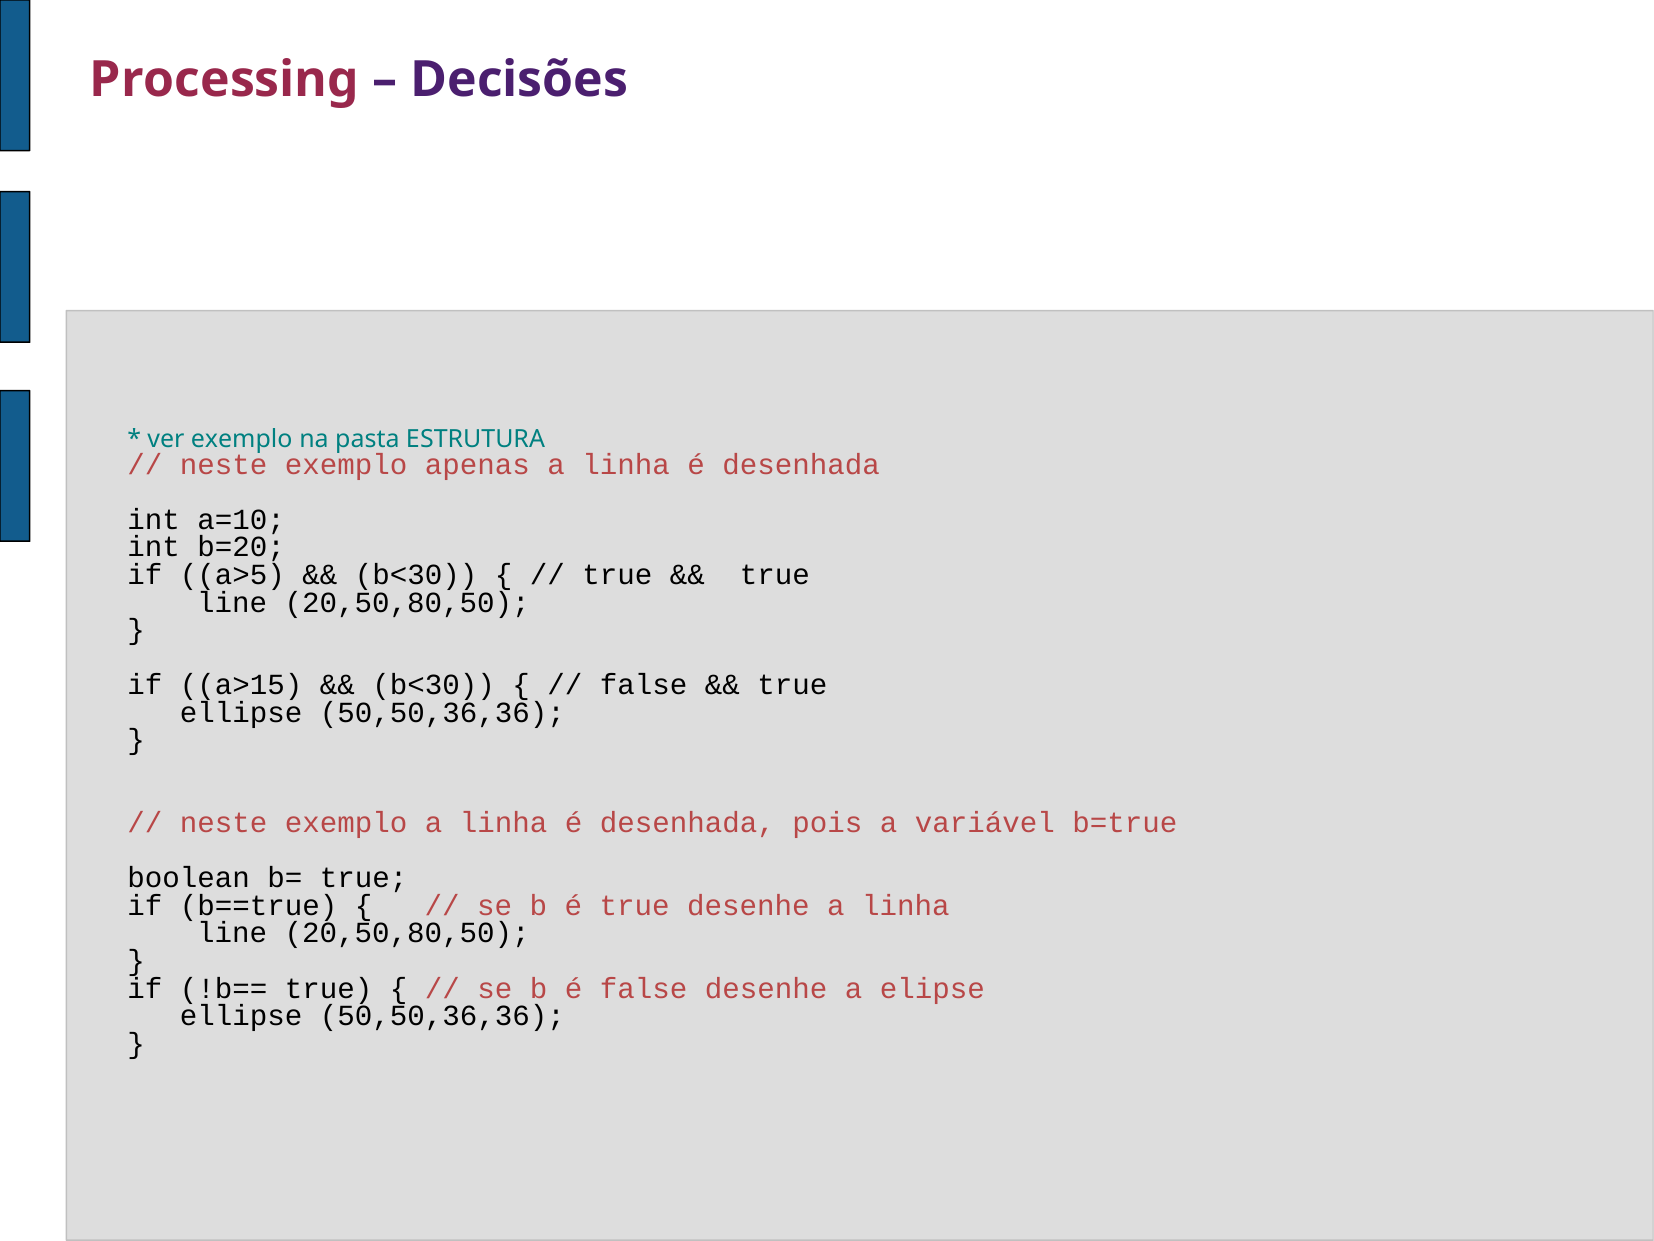

Processing – Decisões
* ver exemplo na pasta ESTRUTURA
// neste exemplo apenas a linha é desenhada
int a=10;
int b=20;
if ((a>5) && (b<30)) { // true && true
 line (20,50,80,50);
}
if ((a>15) && (b<30)) { // false && true
 ellipse (50,50,36,36);
}
// neste exemplo a linha é desenhada, pois a variável b=true
boolean b= true;
if (b==true) { // se b é true desenhe a linha
 line (20,50,80,50);
}
if (!b== true) { // se b é false desenhe a elipse
 ellipse (50,50,36,36);
}